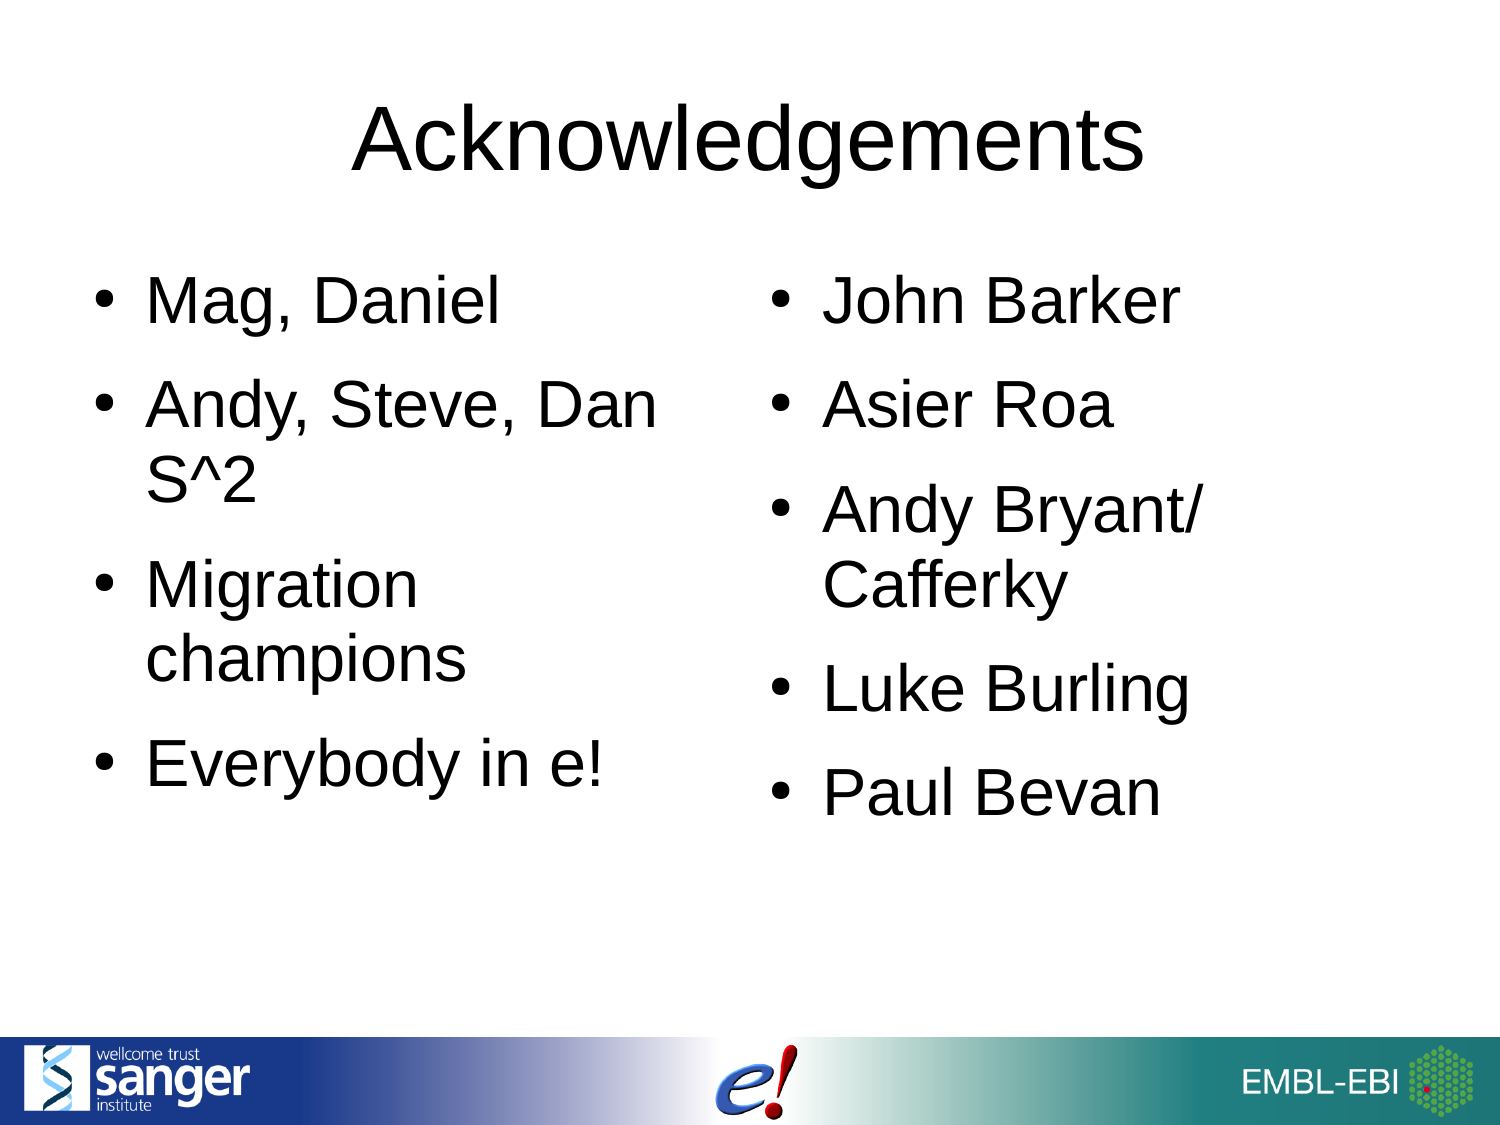

# Acknowledgements
Mag, Daniel
Andy, Steve, Dan S^2
Migration champions
Everybody in e!
John Barker
Asier Roa
Andy Bryant/ Cafferky
Luke Burling
Paul Bevan